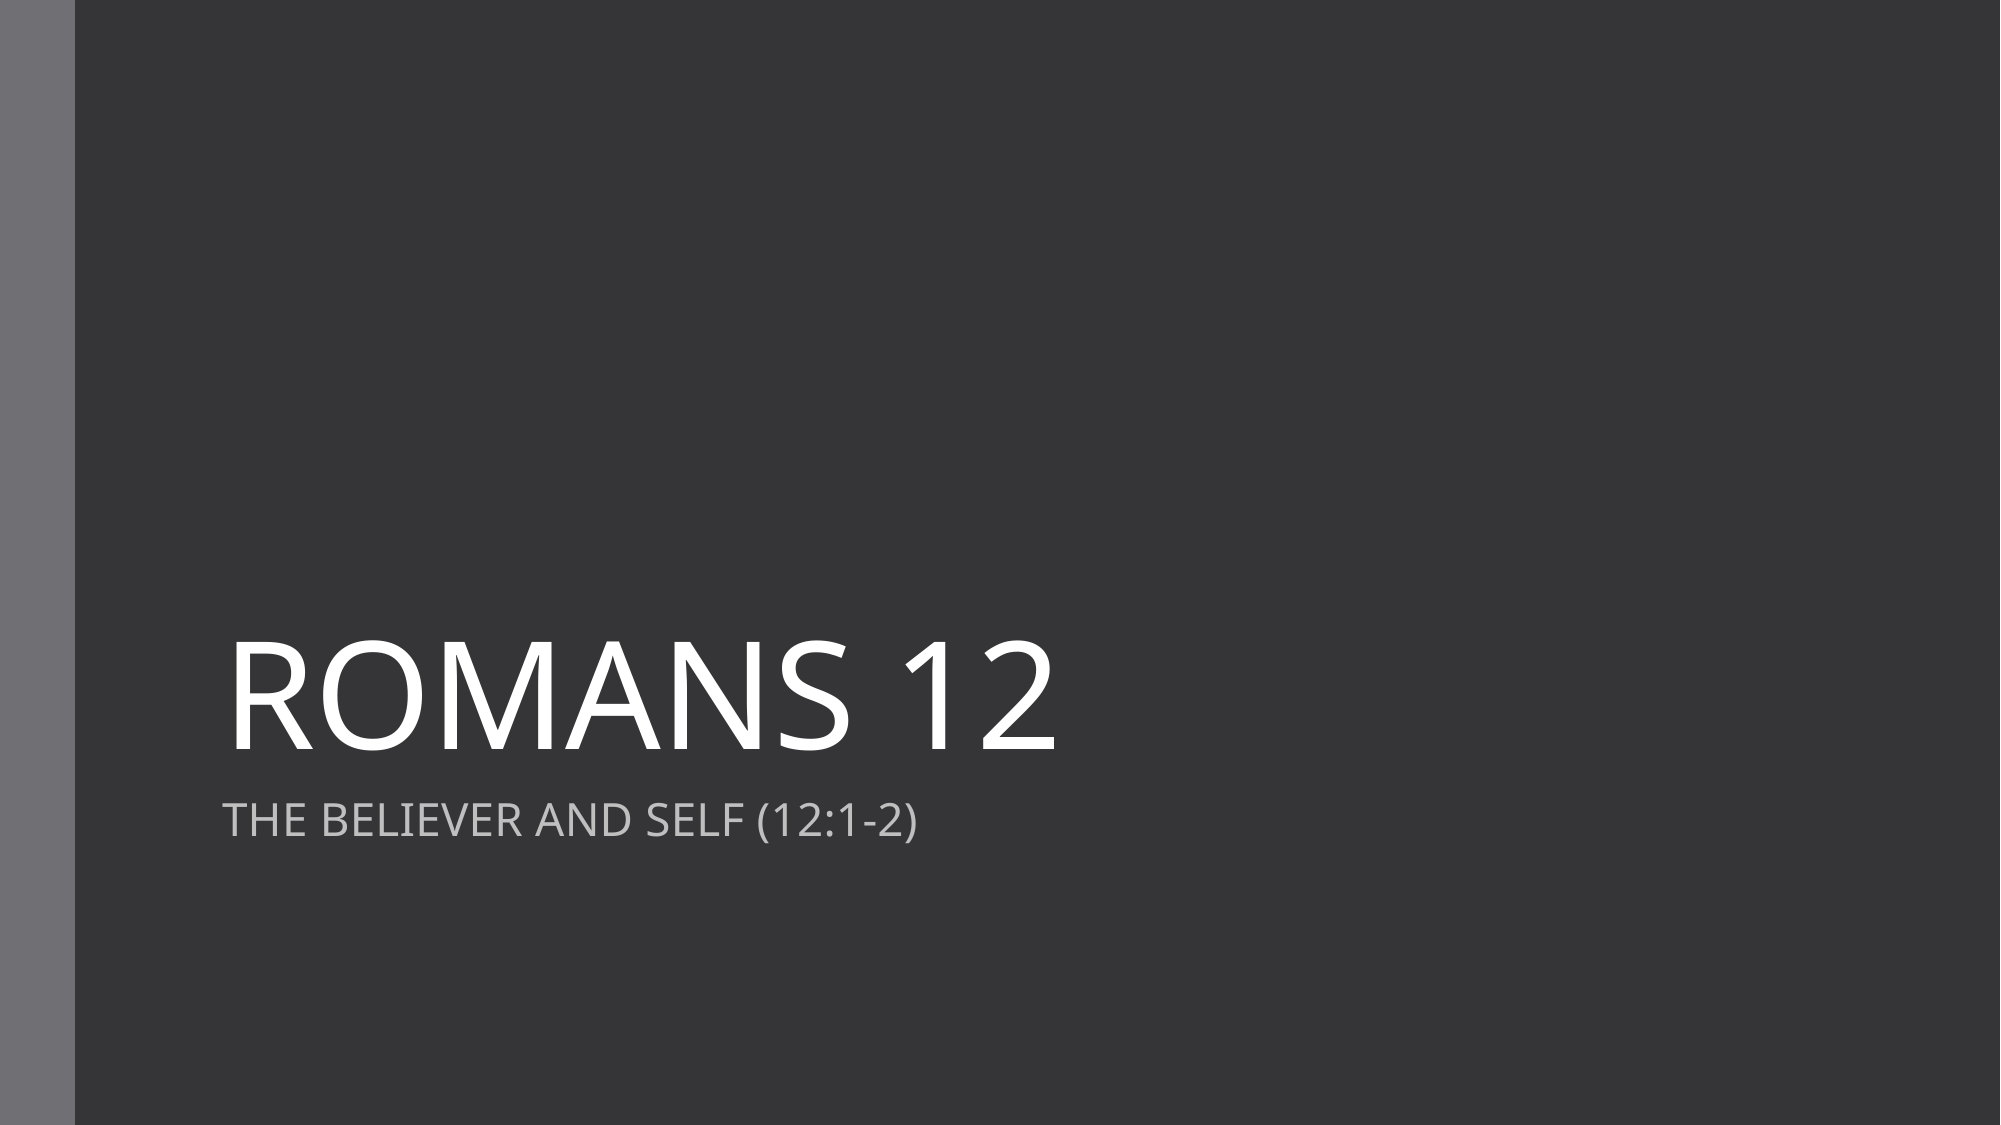

# ROMANS 12
THE BELIEVER AND SELF (12:1-2)